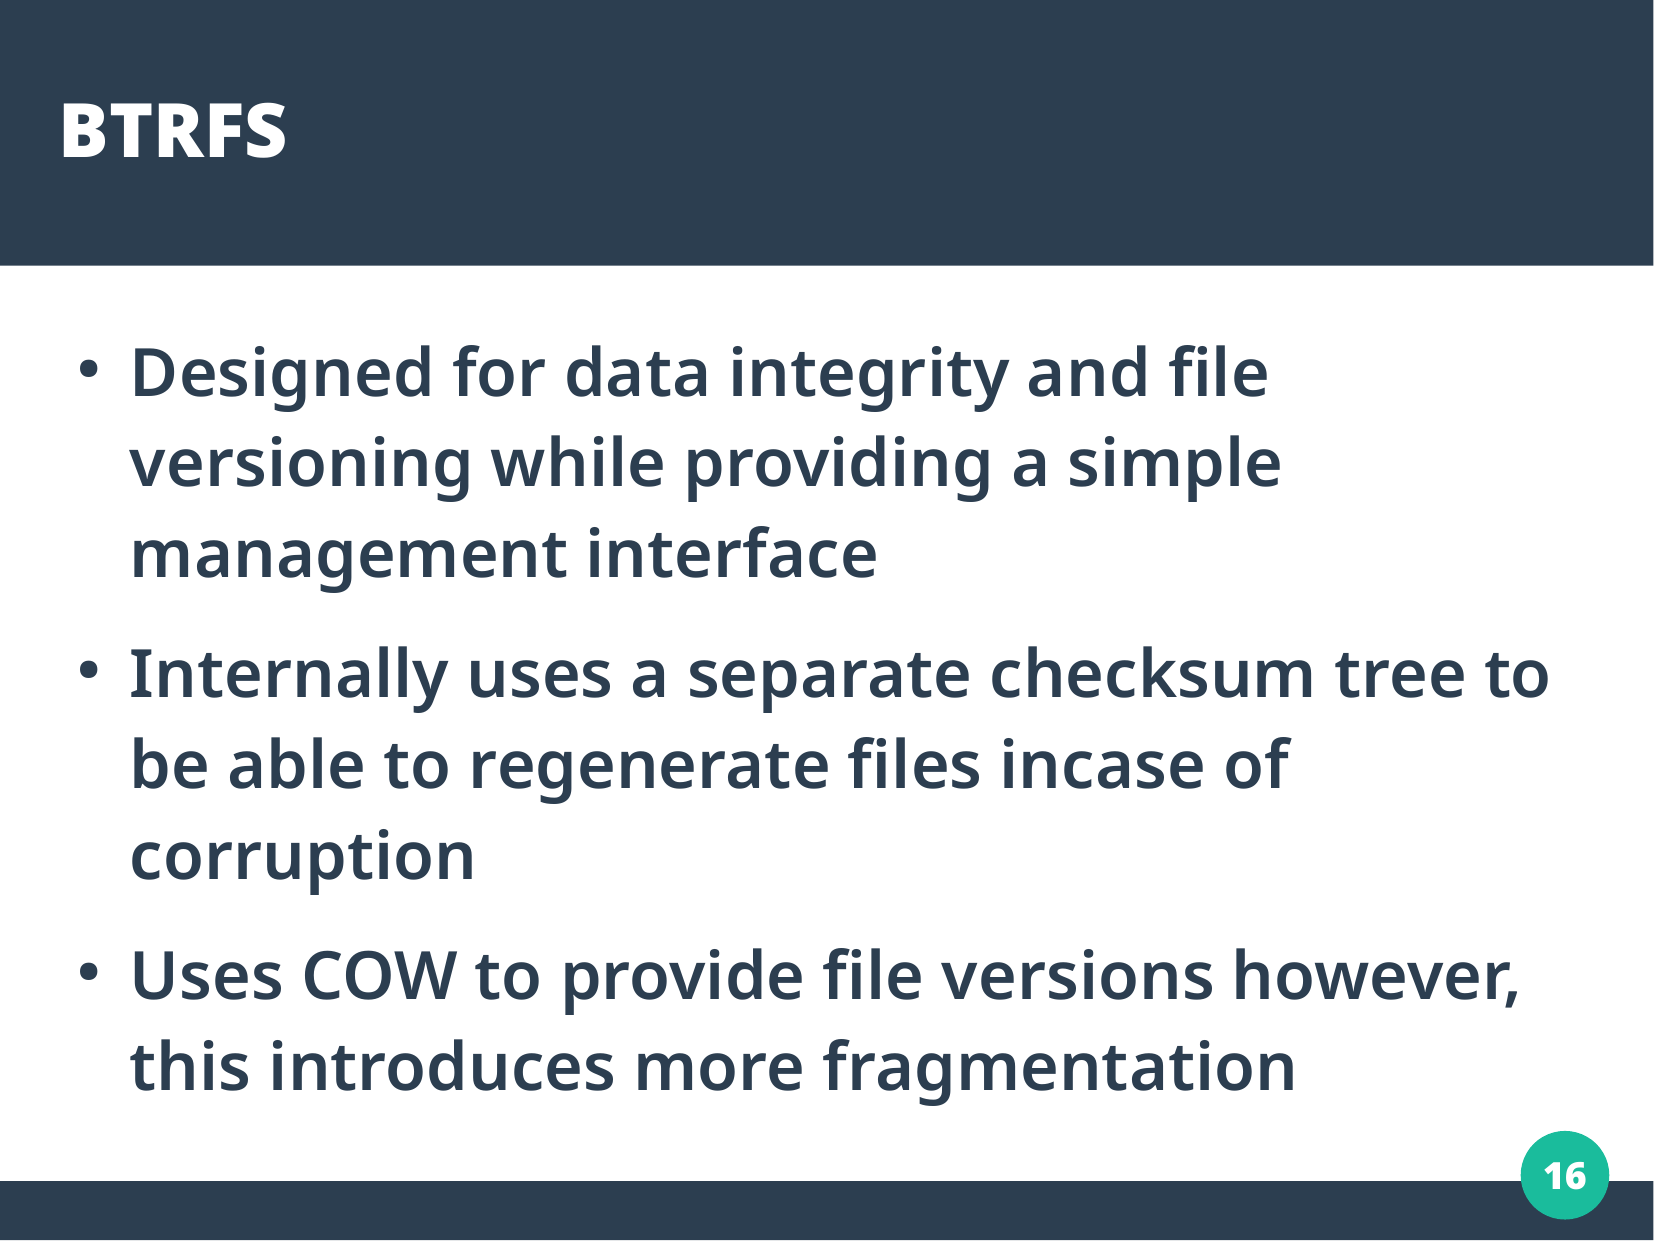

# BTRFS
Designed for data integrity and file versioning while providing a simple management interface
Internally uses a separate checksum tree to be able to regenerate files incase of corruption
Uses COW to provide file versions however, this introduces more fragmentation
16